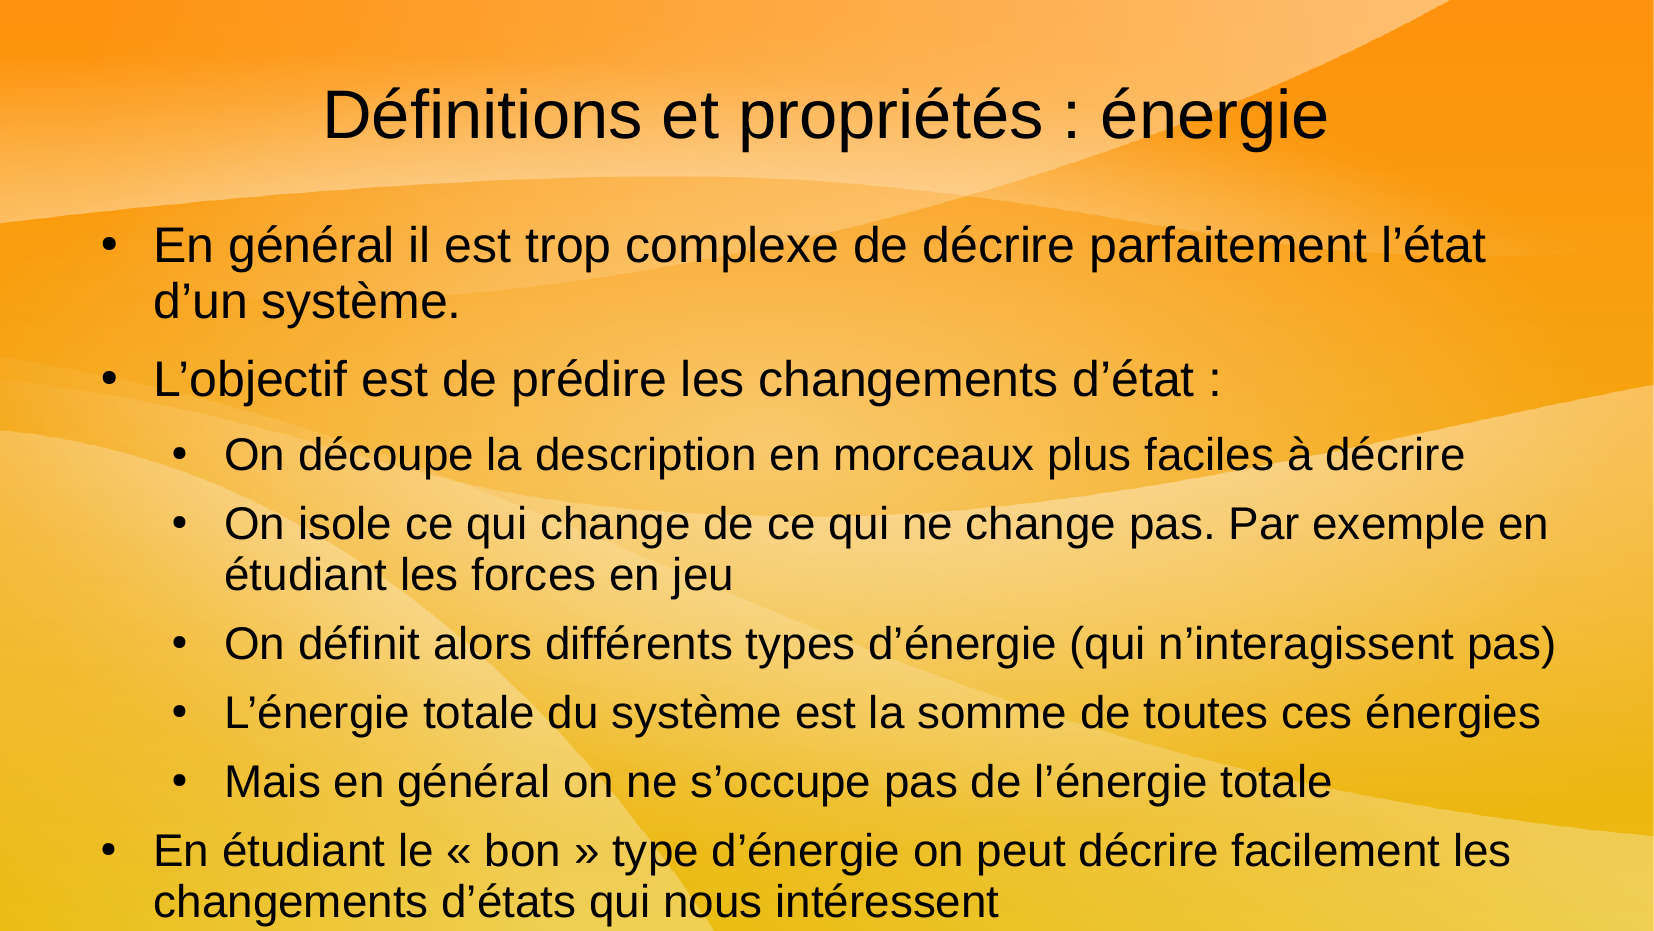

# Définitions et propriétés : énergie
En général il est trop complexe de décrire parfaitement l’état d’un système.
L’objectif est de prédire les changements d’état :
On découpe la description en morceaux plus faciles à décrire
On isole ce qui change de ce qui ne change pas. Par exemple en étudiant les forces en jeu
On définit alors différents types d’énergie (qui n’interagissent pas)
L’énergie totale du système est la somme de toutes ces énergies
Mais en général on ne s’occupe pas de l’énergie totale
En étudiant le « bon » type d’énergie on peut décrire facilement les changements d’états qui nous intéressent